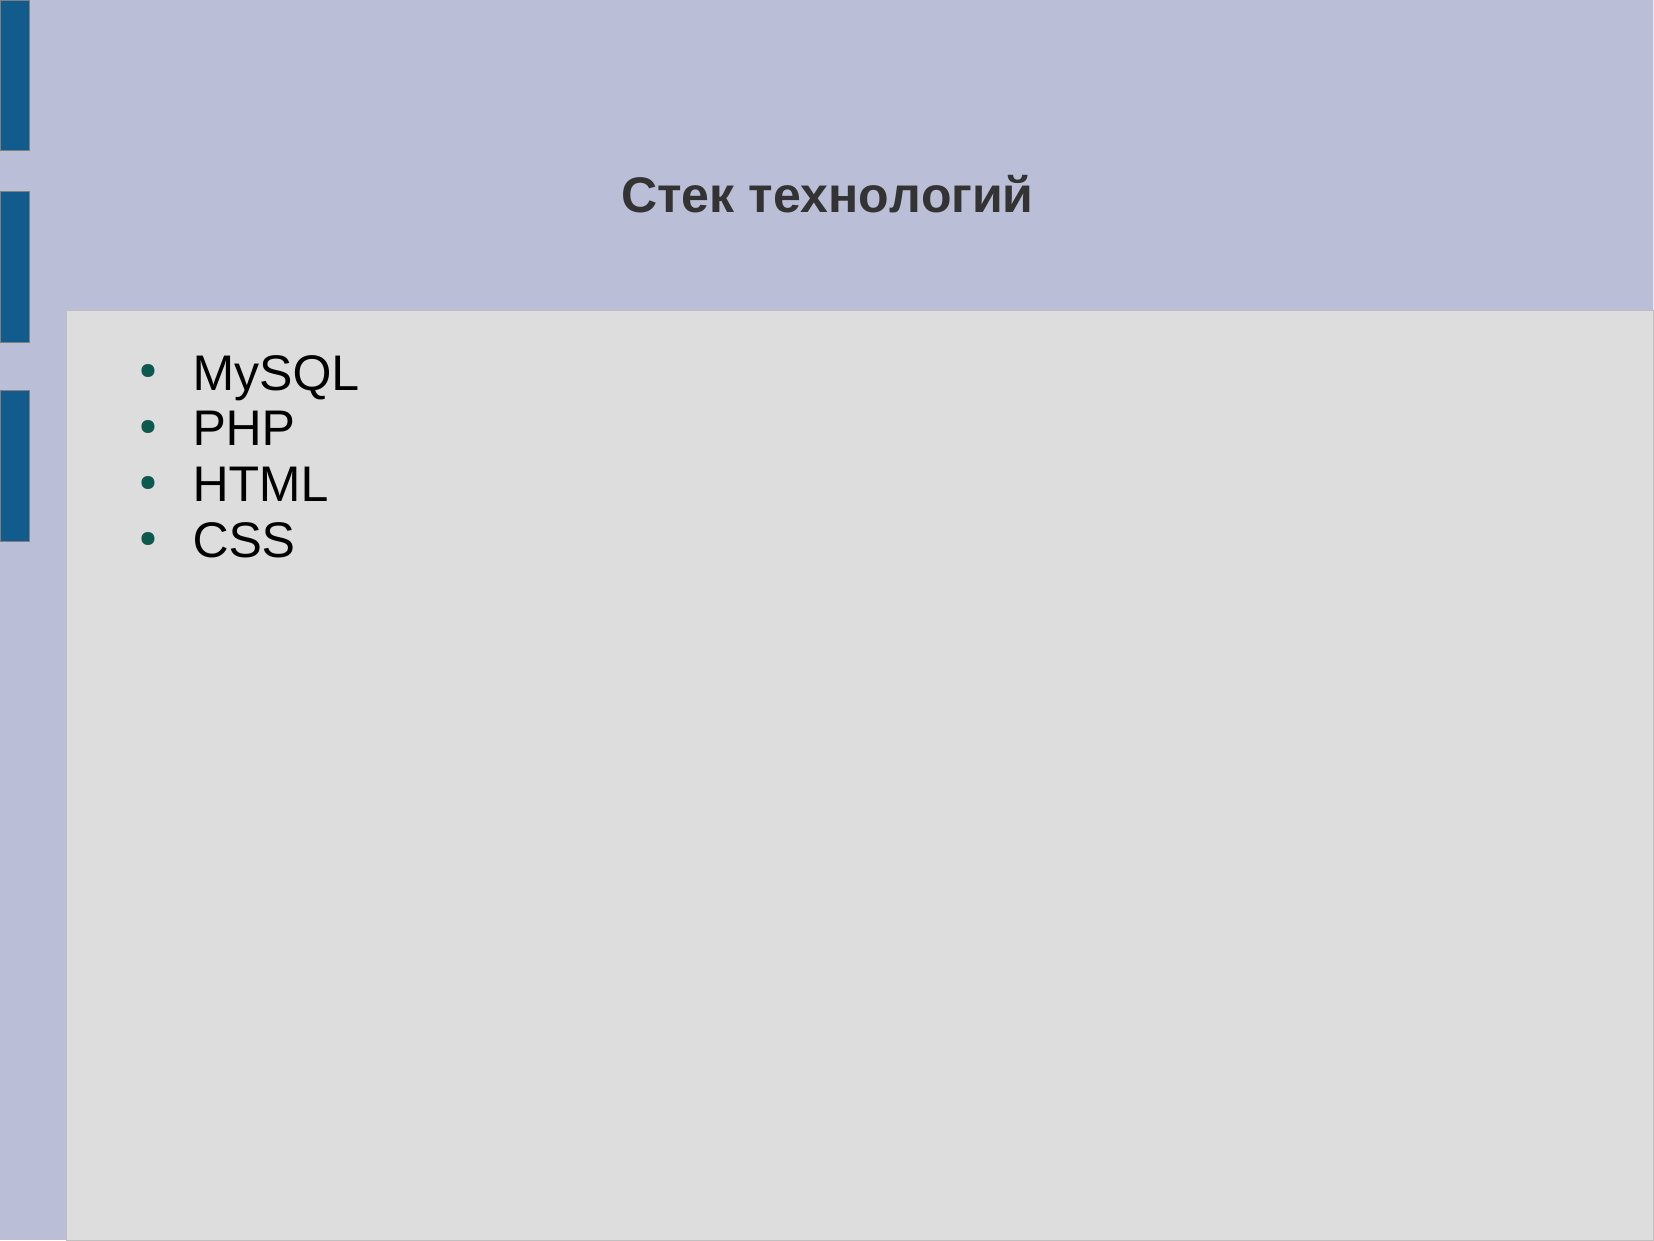

# Стек технологий
MySQL
PHP
HTML
CSS